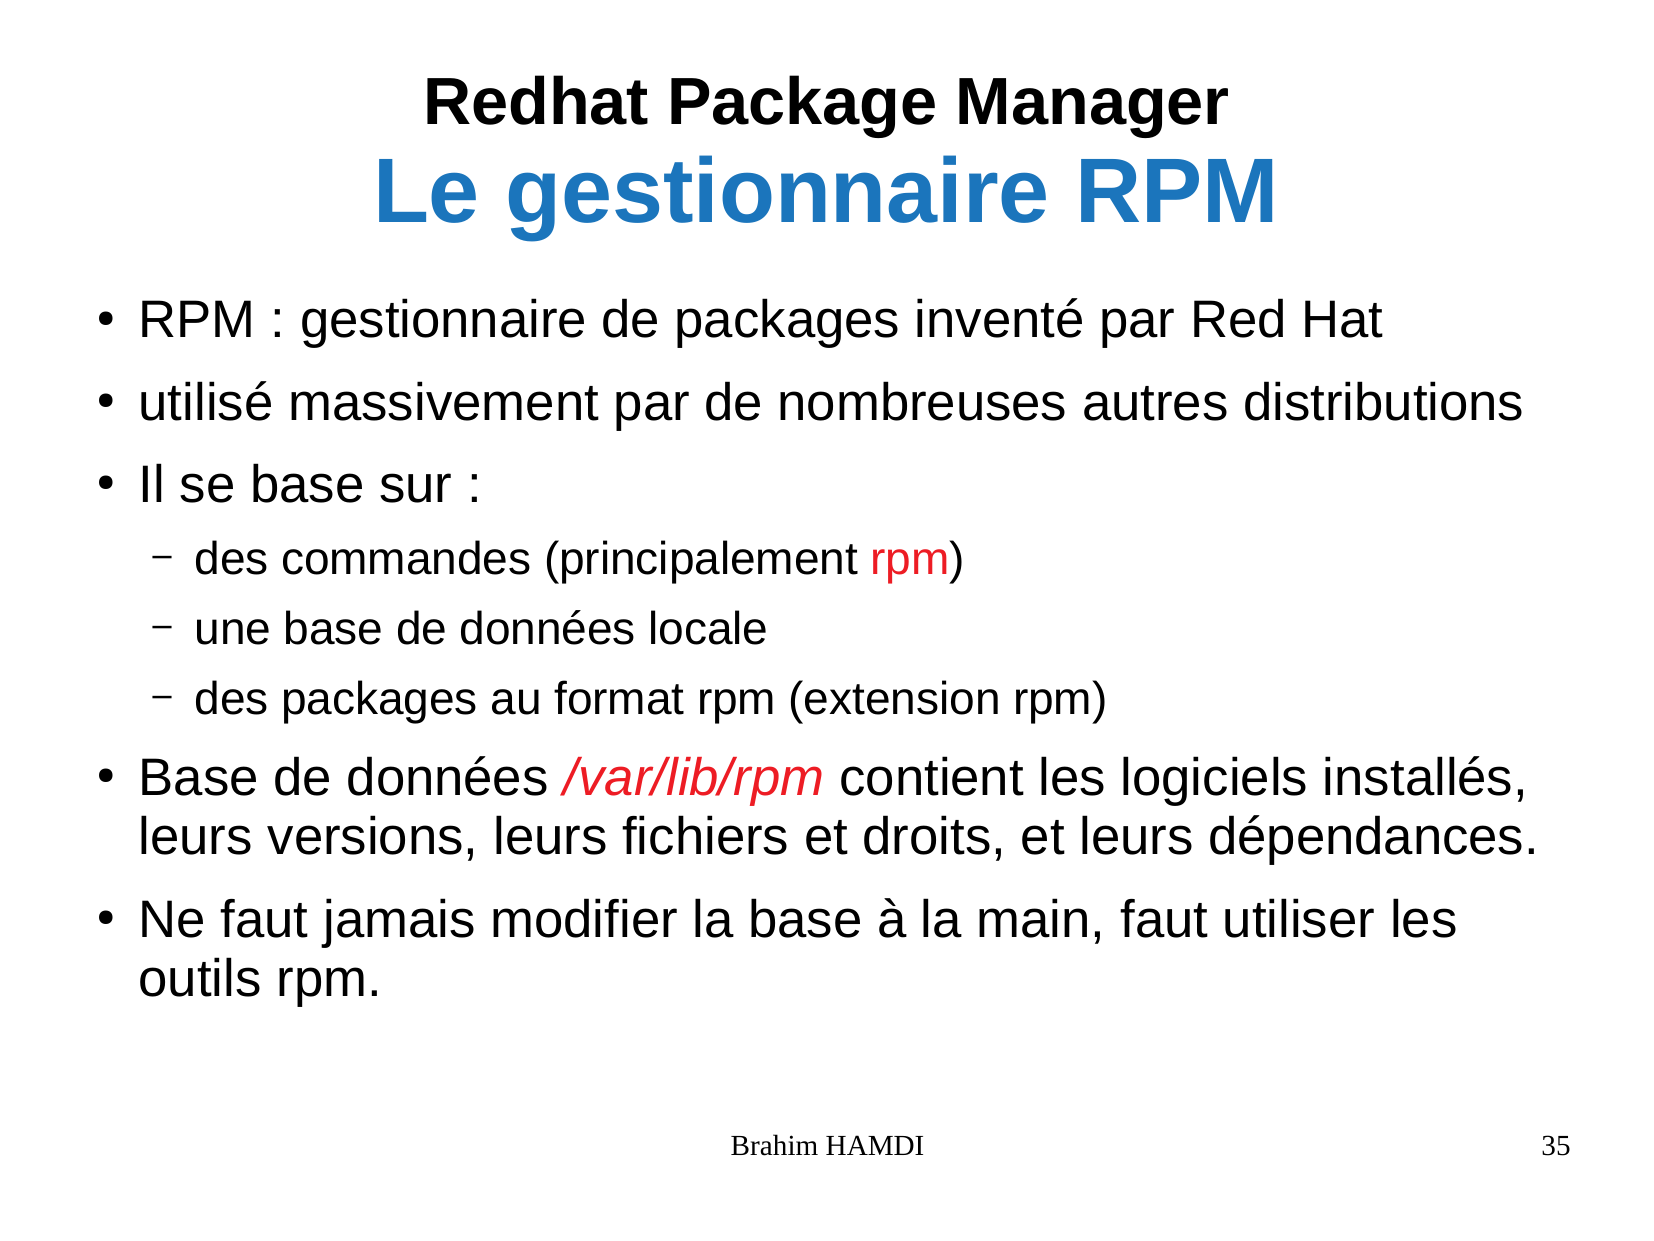

# Redhat Package Manager Le gestionnaire RPM
RPM : gestionnaire de packages inventé par Red Hat
utilisé massivement par de nombreuses autres distributions
Il se base sur :
des commandes (principalement rpm)
une base de données locale
des packages au format rpm (extension rpm)
Base de données /var/lib/rpm contient les logiciels installés, leurs versions, leurs fichiers et droits, et leurs dépendances.
Ne faut jamais modifier la base à la main, faut utiliser les outils rpm.
Brahim HAMDI
35